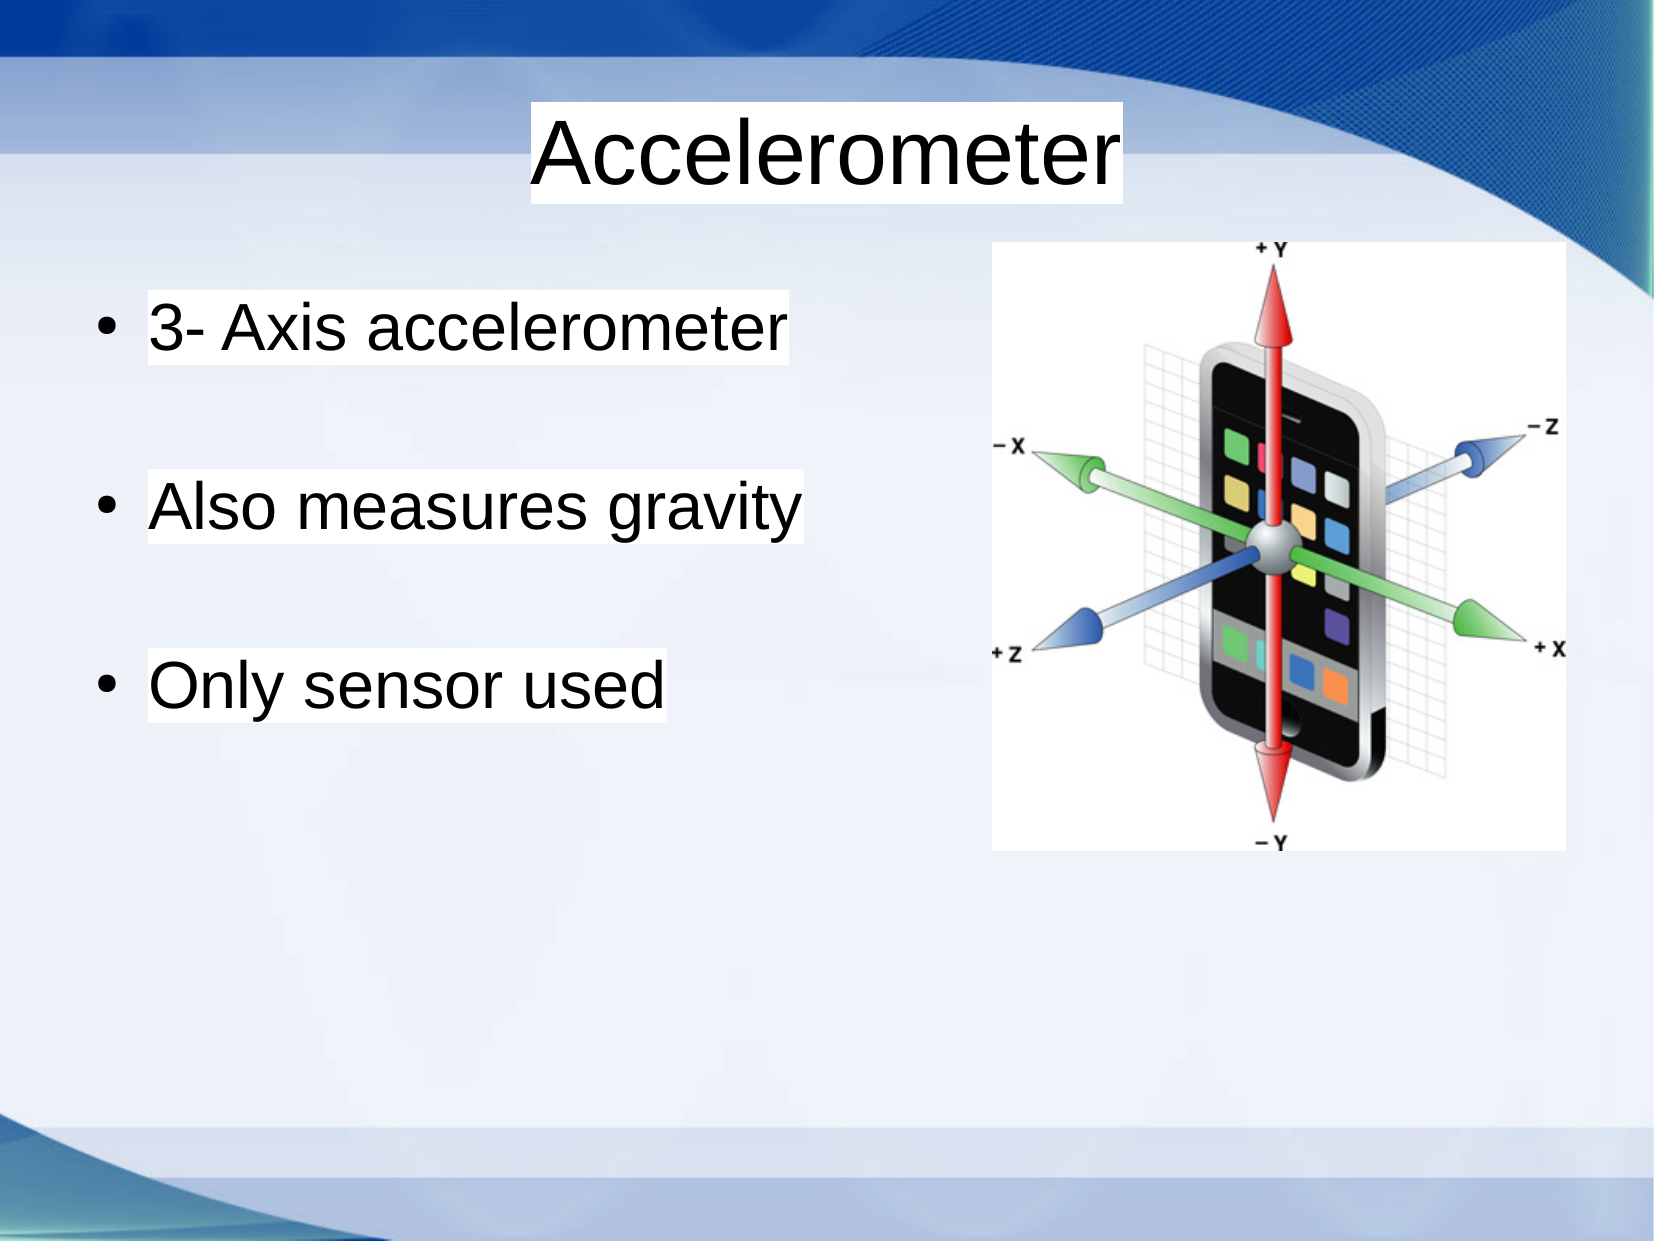

# Accelerometer
3- Axis accelerometer
Also measures gravity
Only sensor used